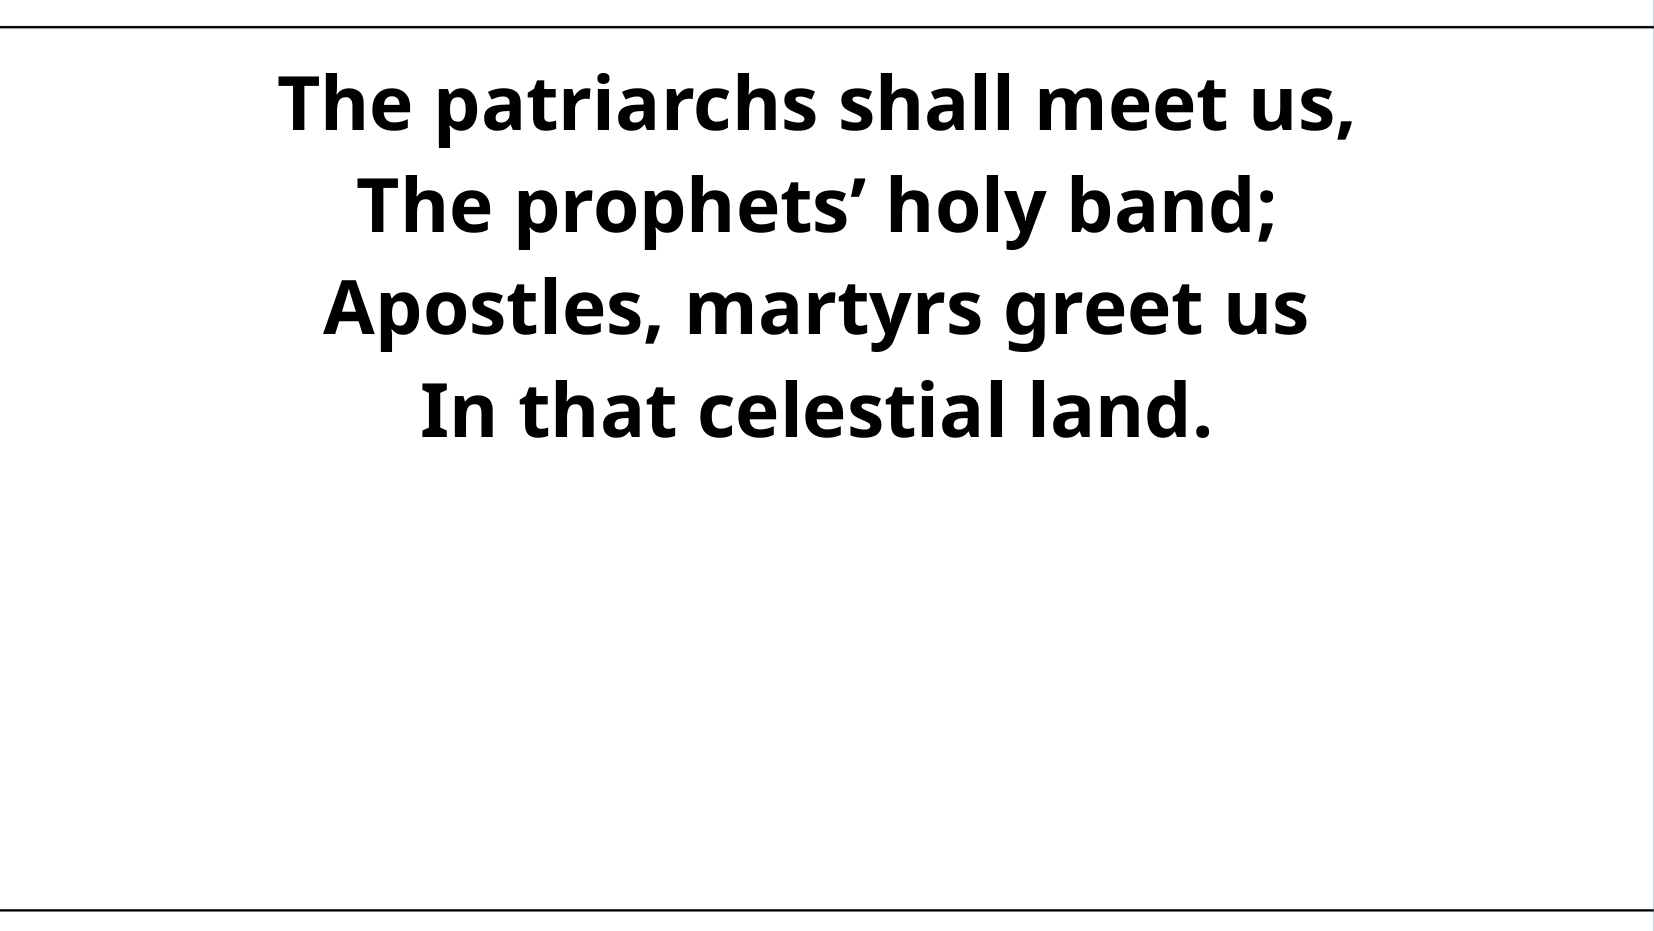

The patriarchs shall meet us,
The prophets’ holy band;
Apostles, martyrs greet us
In that celestial land.